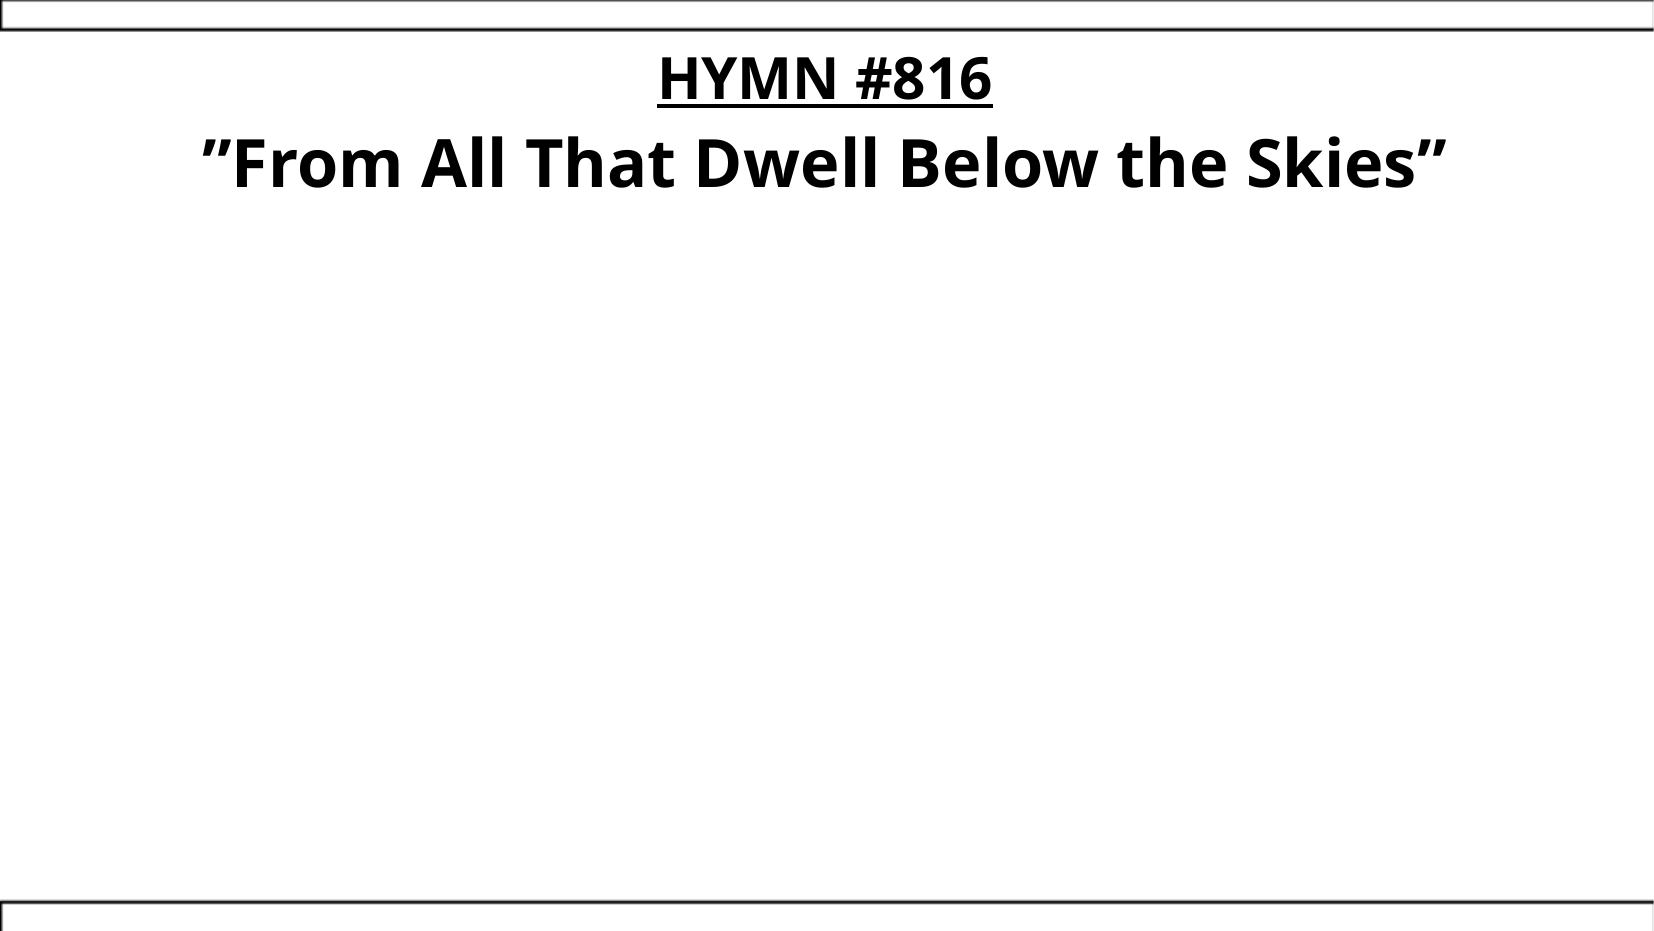

HYMN #816
”From All That Dwell Below the Skies”